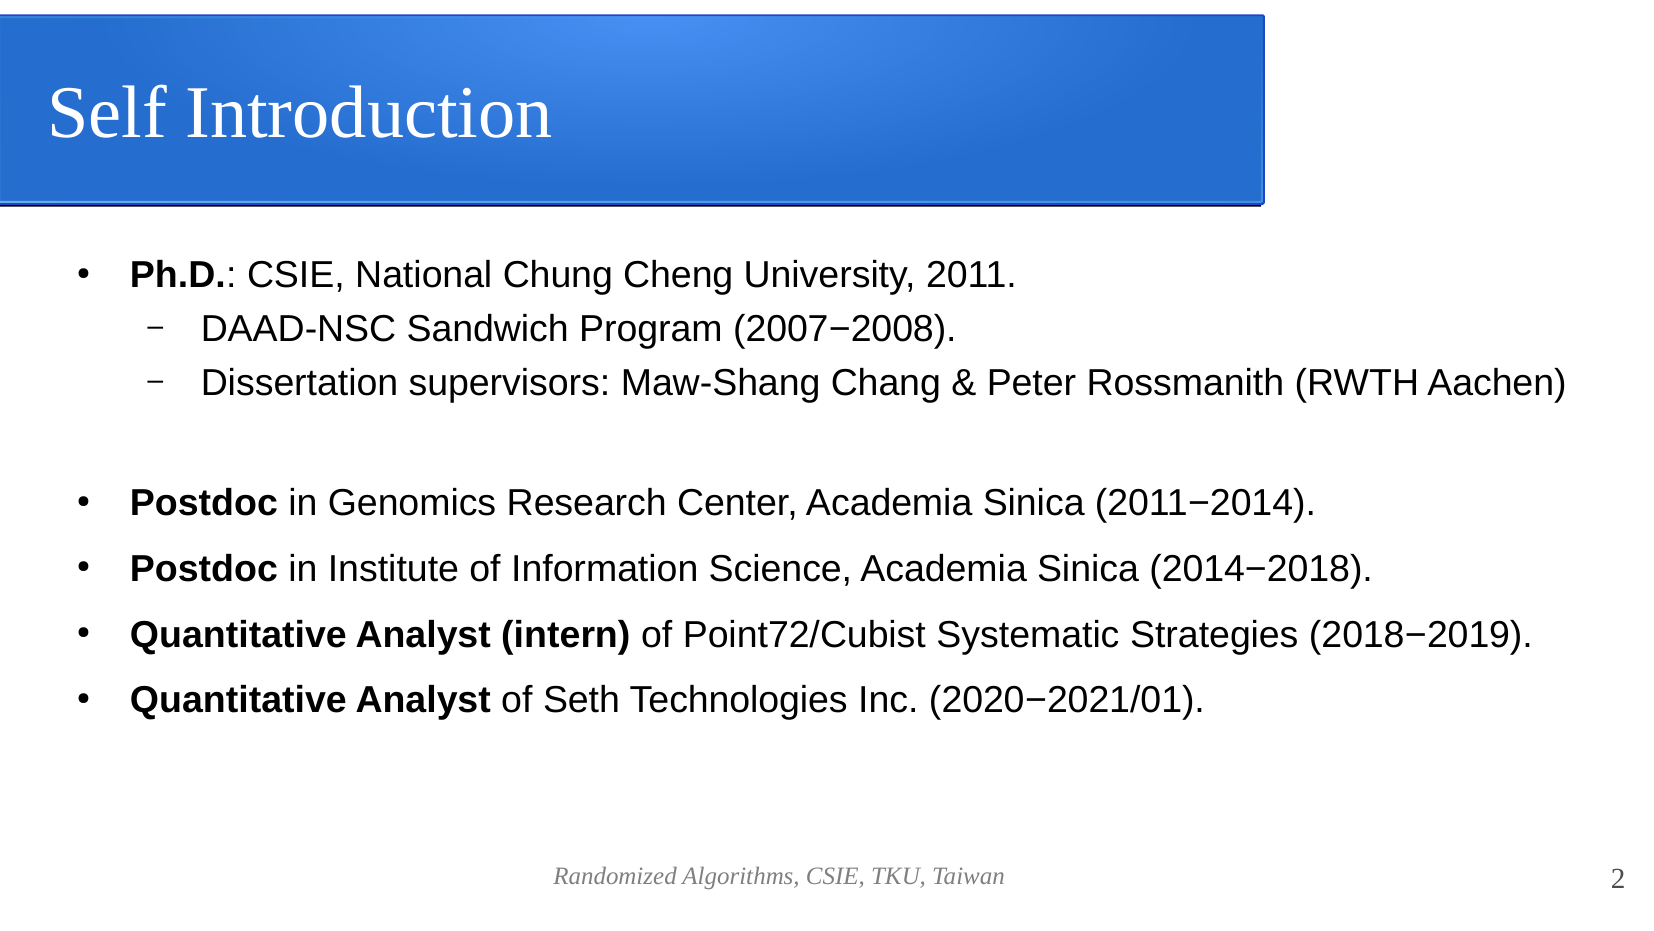

# Self Introduction
Ph.D.: CSIE, National Chung Cheng University, 2011.
DAAD-NSC Sandwich Program (2007−2008).
Dissertation supervisors: Maw-Shang Chang & Peter Rossmanith (RWTH Aachen)
Postdoc in Genomics Research Center, Academia Sinica (2011−2014).
Postdoc in Institute of Information Science, Academia Sinica (2014−2018).
Quantitative Analyst (intern) of Point72/Cubist Systematic Strategies (2018−2019).
Quantitative Analyst of Seth Technologies Inc. (2020−2021/01).
Randomized Algorithms, CSIE, TKU, Taiwan
2